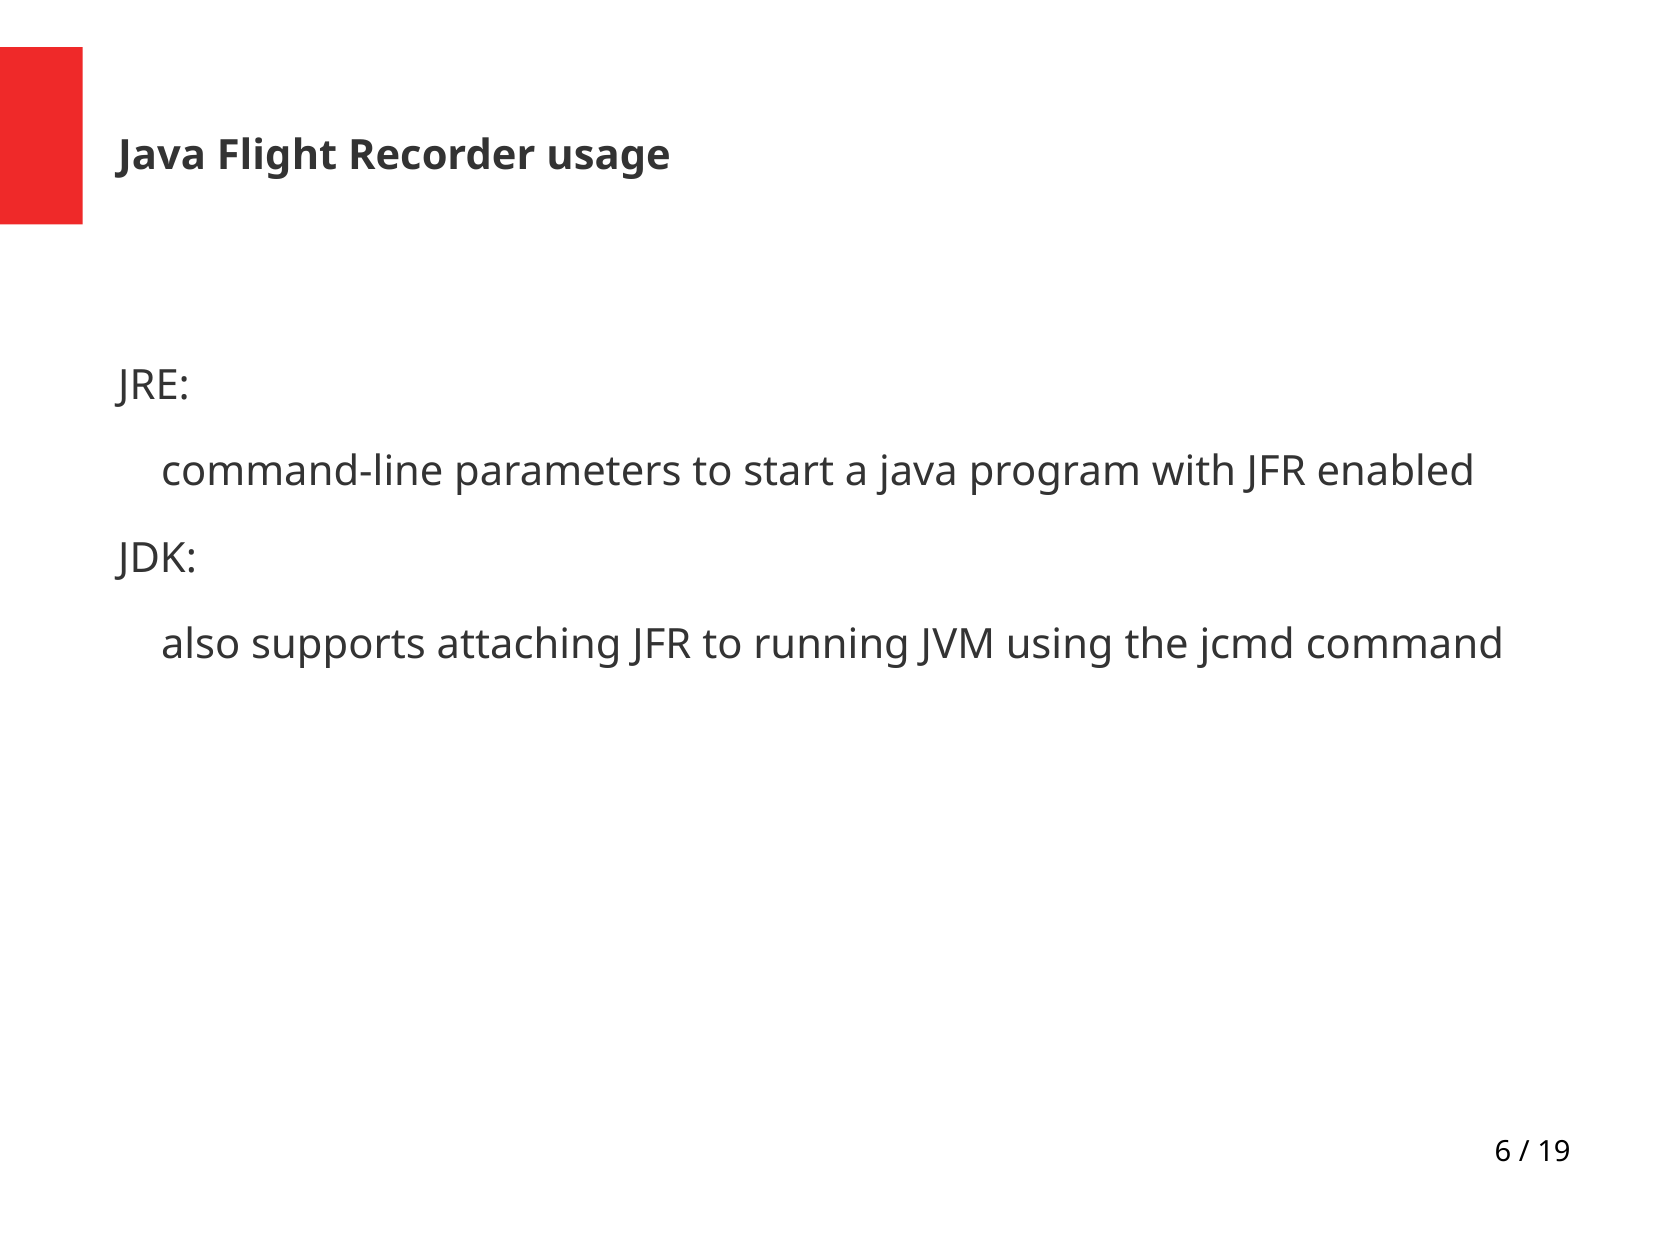

# Java Flight Recorder usage
JRE:
 command-line parameters to start a java program with JFR enabled
JDK:
 also supports attaching JFR to running JVM using the jcmd command
6